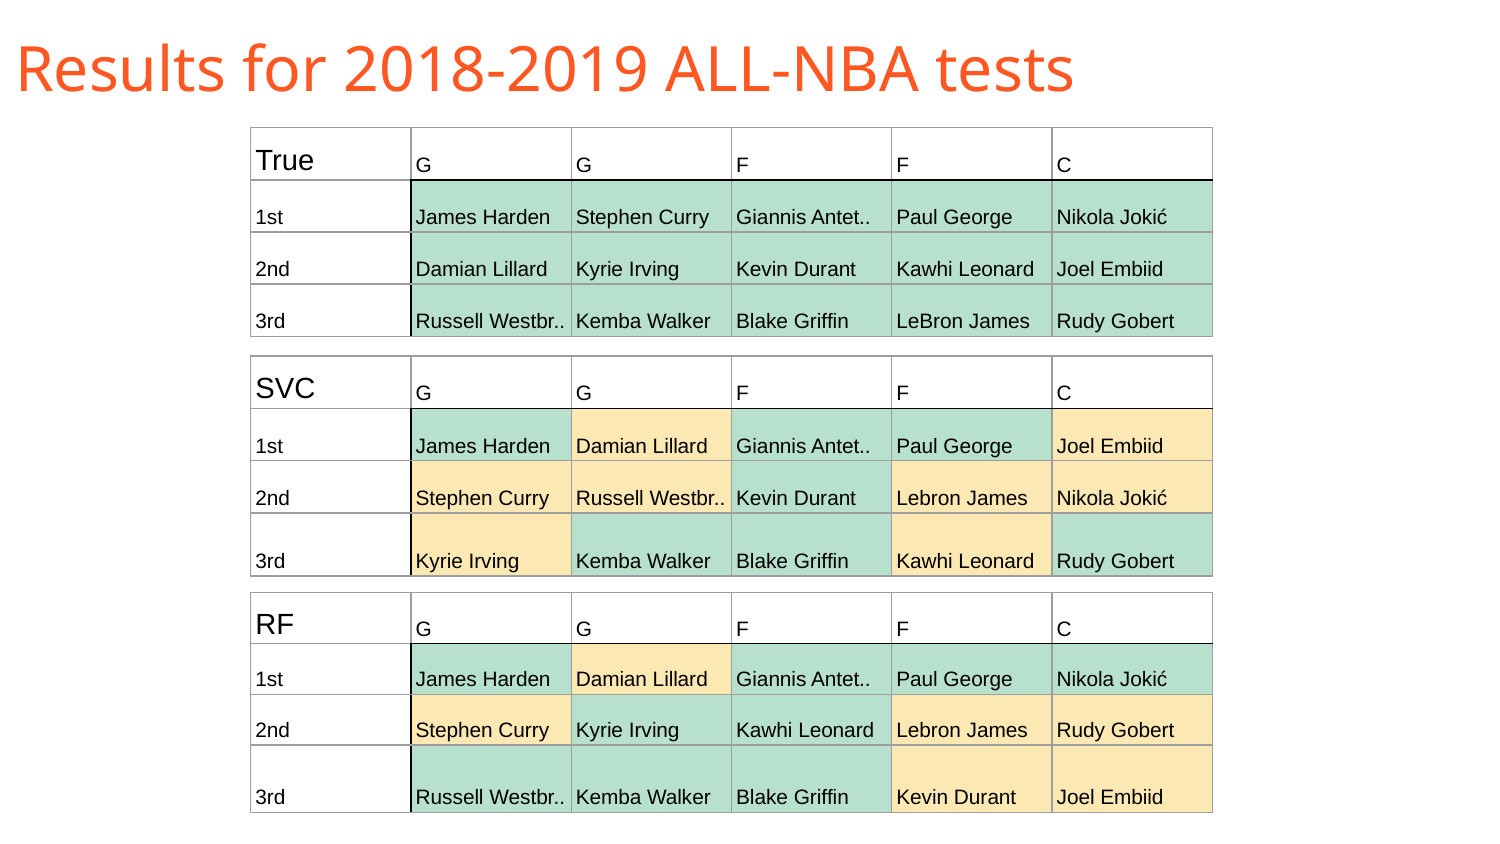

# Results for 2018-2019 ALL-NBA tests
| True | G | G | F | F | C |
| --- | --- | --- | --- | --- | --- |
| 1st | James Harden | Stephen Curry | Giannis Antet.. | Paul George | Nikola Jokić |
| 2nd | Damian Lillard | Kyrie Irving | Kevin Durant | Kawhi Leonard | Joel Embiid |
| 3rd | Russell Westbr.. | Kemba Walker | Blake Griffin | LeBron James | Rudy Gobert |
| SVC | G | G | F | F | C |
| --- | --- | --- | --- | --- | --- |
| 1st | James Harden | Damian Lillard | Giannis Antet.. | Paul George | Joel Embiid |
| 2nd | Stephen Curry | Russell Westbr.. | Kevin Durant | Lebron James | Nikola Jokić |
| 3rd | Kyrie Irving | Kemba Walker | Blake Griffin | Kawhi Leonard | Rudy Gobert |
| RF | G | G | F | F | C |
| --- | --- | --- | --- | --- | --- |
| 1st | James Harden | Damian Lillard | Giannis Antet.. | Paul George | Nikola Jokić |
| 2nd | Stephen Curry | Kyrie Irving | Kawhi Leonard | Lebron James | Rudy Gobert |
| 3rd | Russell Westbr.. | Kemba Walker | Blake Griffin | Kevin Durant | Joel Embiid |